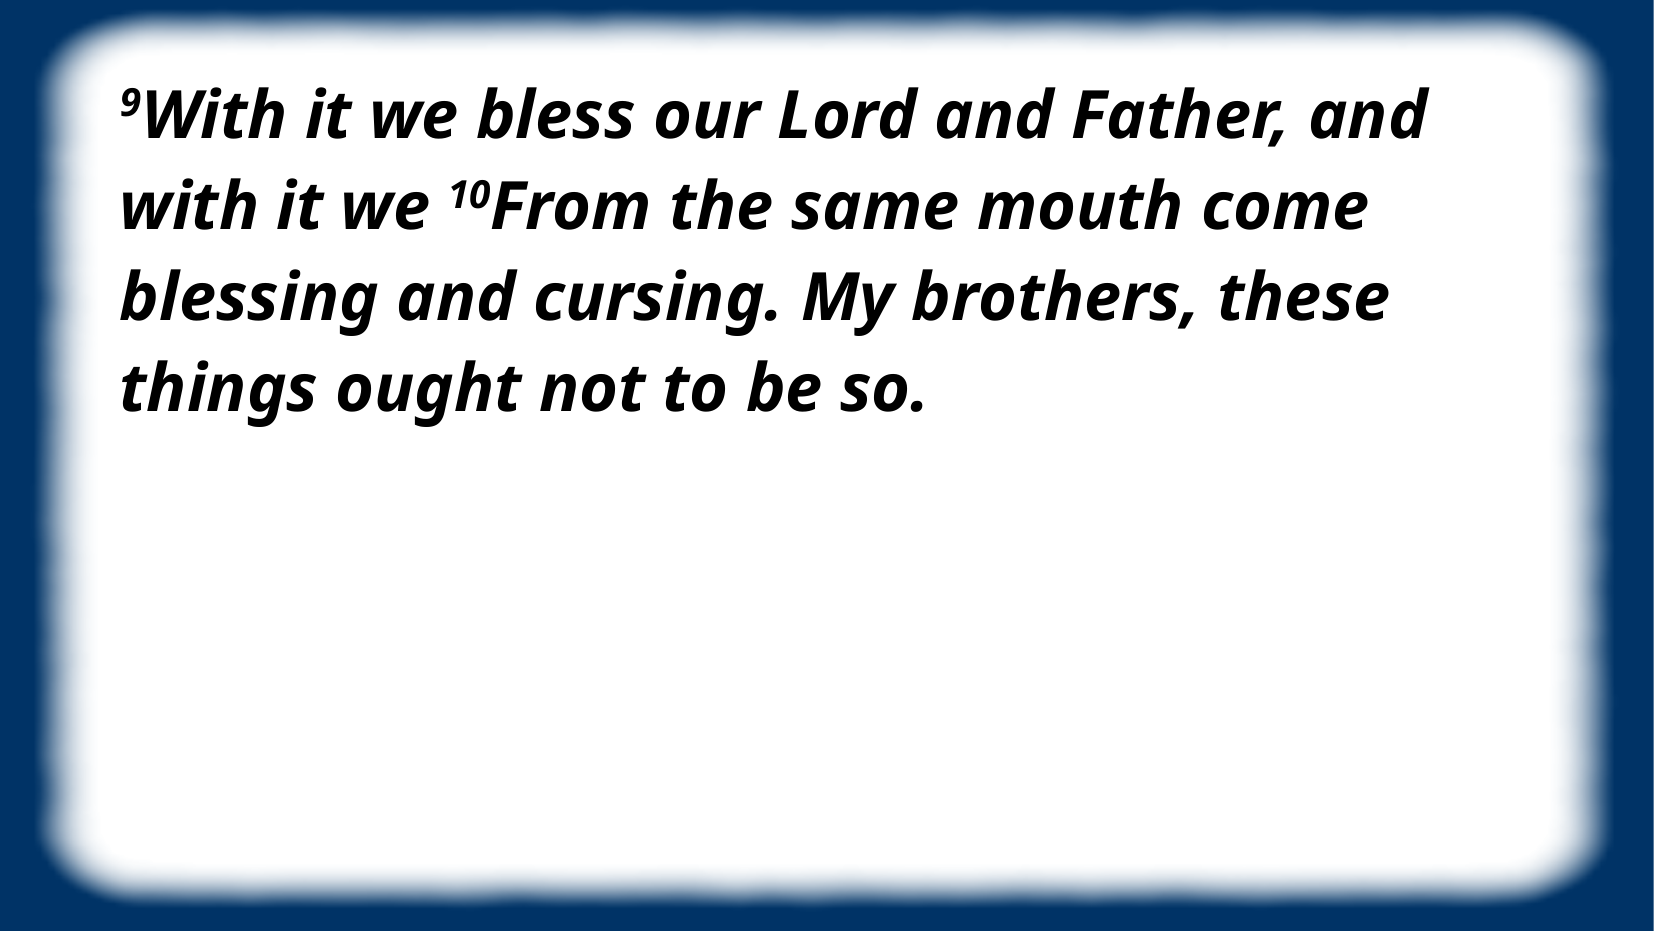

9With it we bless our Lord and Father, and with it we 10From the same mouth come blessing and cursing. My brothers, these things ought not to be so.